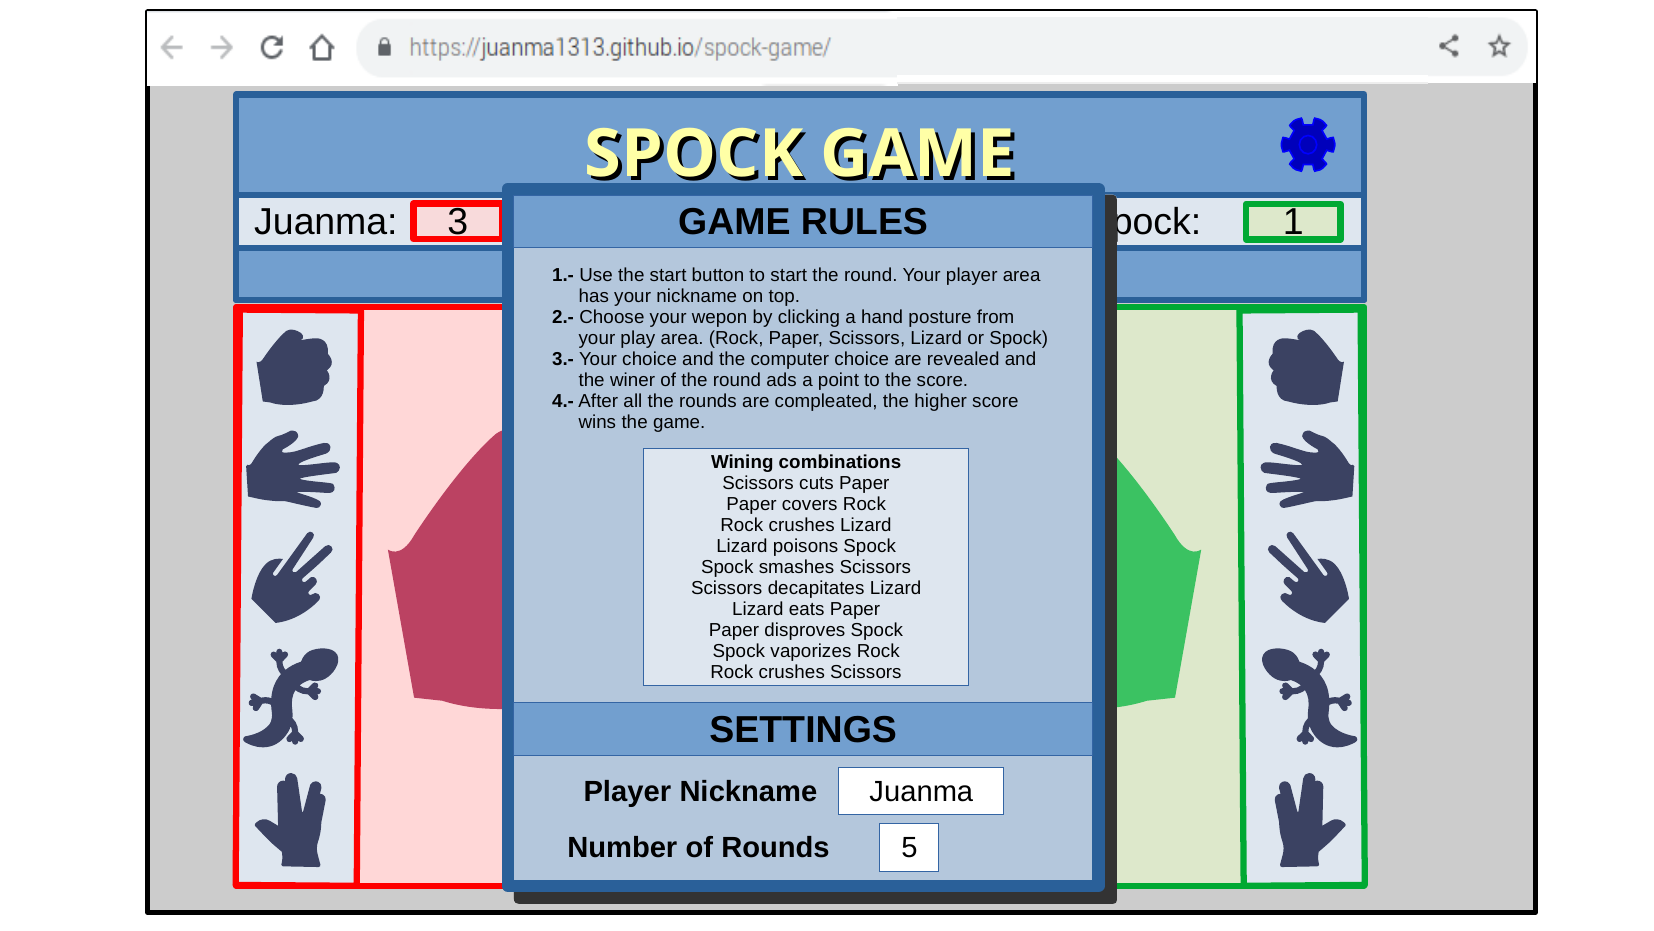

SPOCK GAME
ROUND: 1
Juanma:
3
Spock:
1
Press Start to Play
a
a
GAME RULES
1.- Use the start button to start the round. Your player area
 has your nickname on top.
2.- Choose your wepon by clicking a hand posture from
 your play area. (Rock, Paper, Scissors, Lizard or Spock)
3.- Your choice and the computer choice are revealed and
 the winer of the round ads a point to the score.
4.- After all the rounds are compleated, the higher score
 wins the game.
Wining combinations
Scissors cuts Paper
Paper covers Rock
Rock crushes Lizard
Lizard poisons Spock
Spock smashes Scissors
Scissors decapitates Lizard
Lizard eats Paper
Paper disproves Spock
Spock vaporizes Rock
Rock crushes Scissors
SETTINGS
Player Nickname
Juanma
Number of Rounds
5